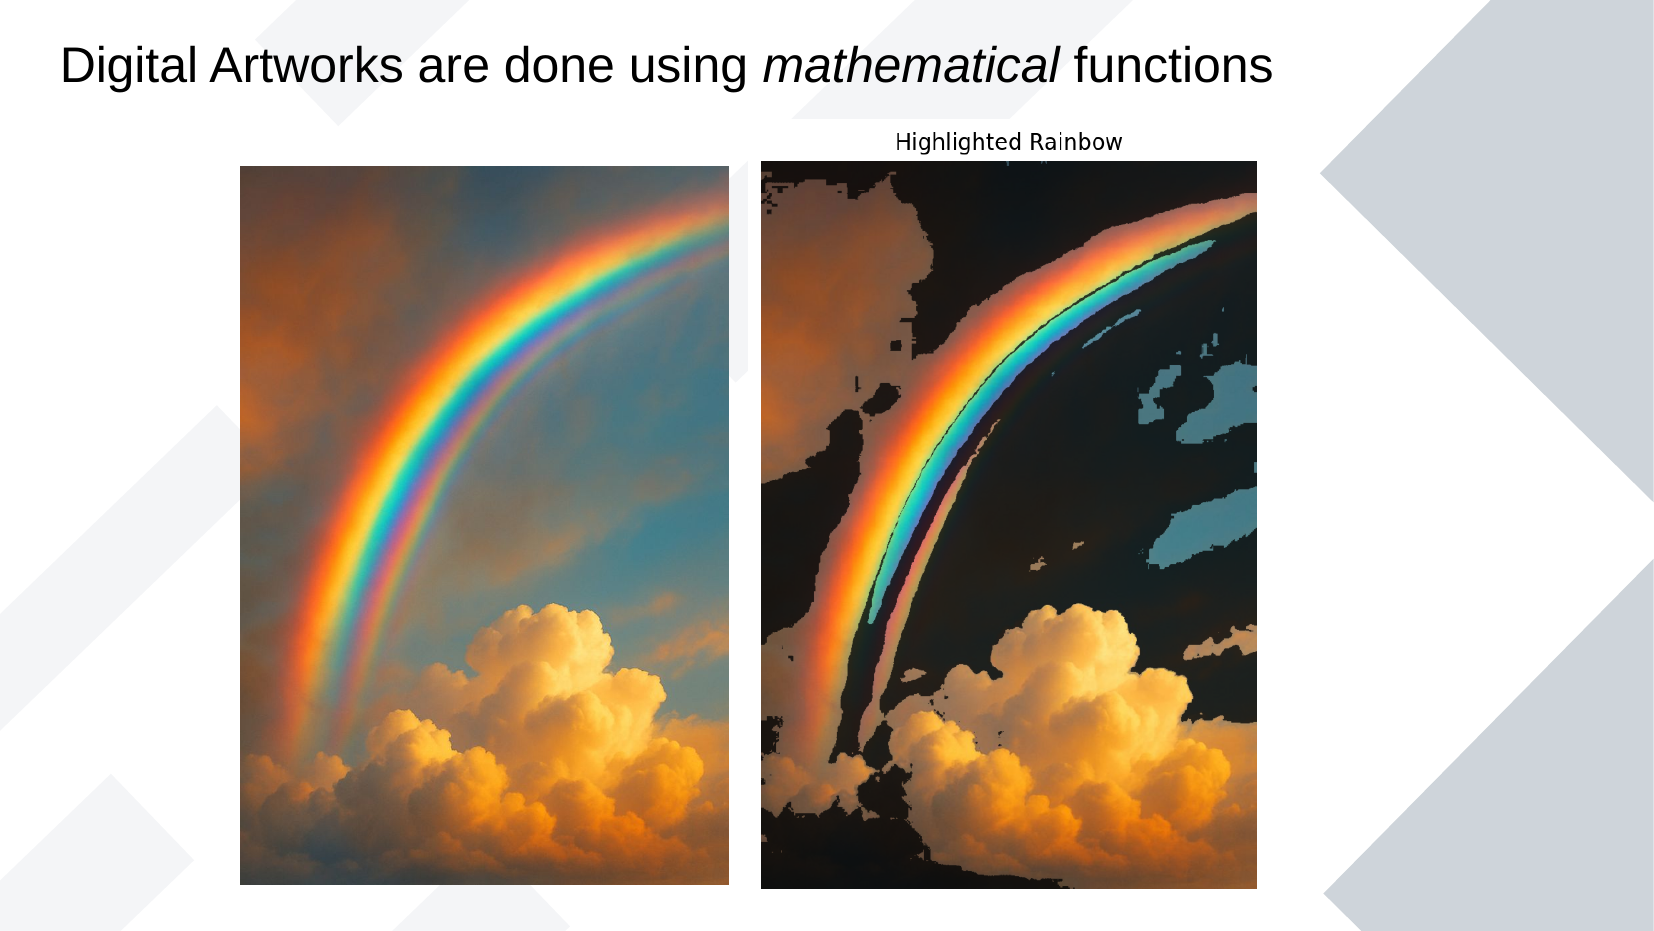

Digital Artworks are done using mathematical functions